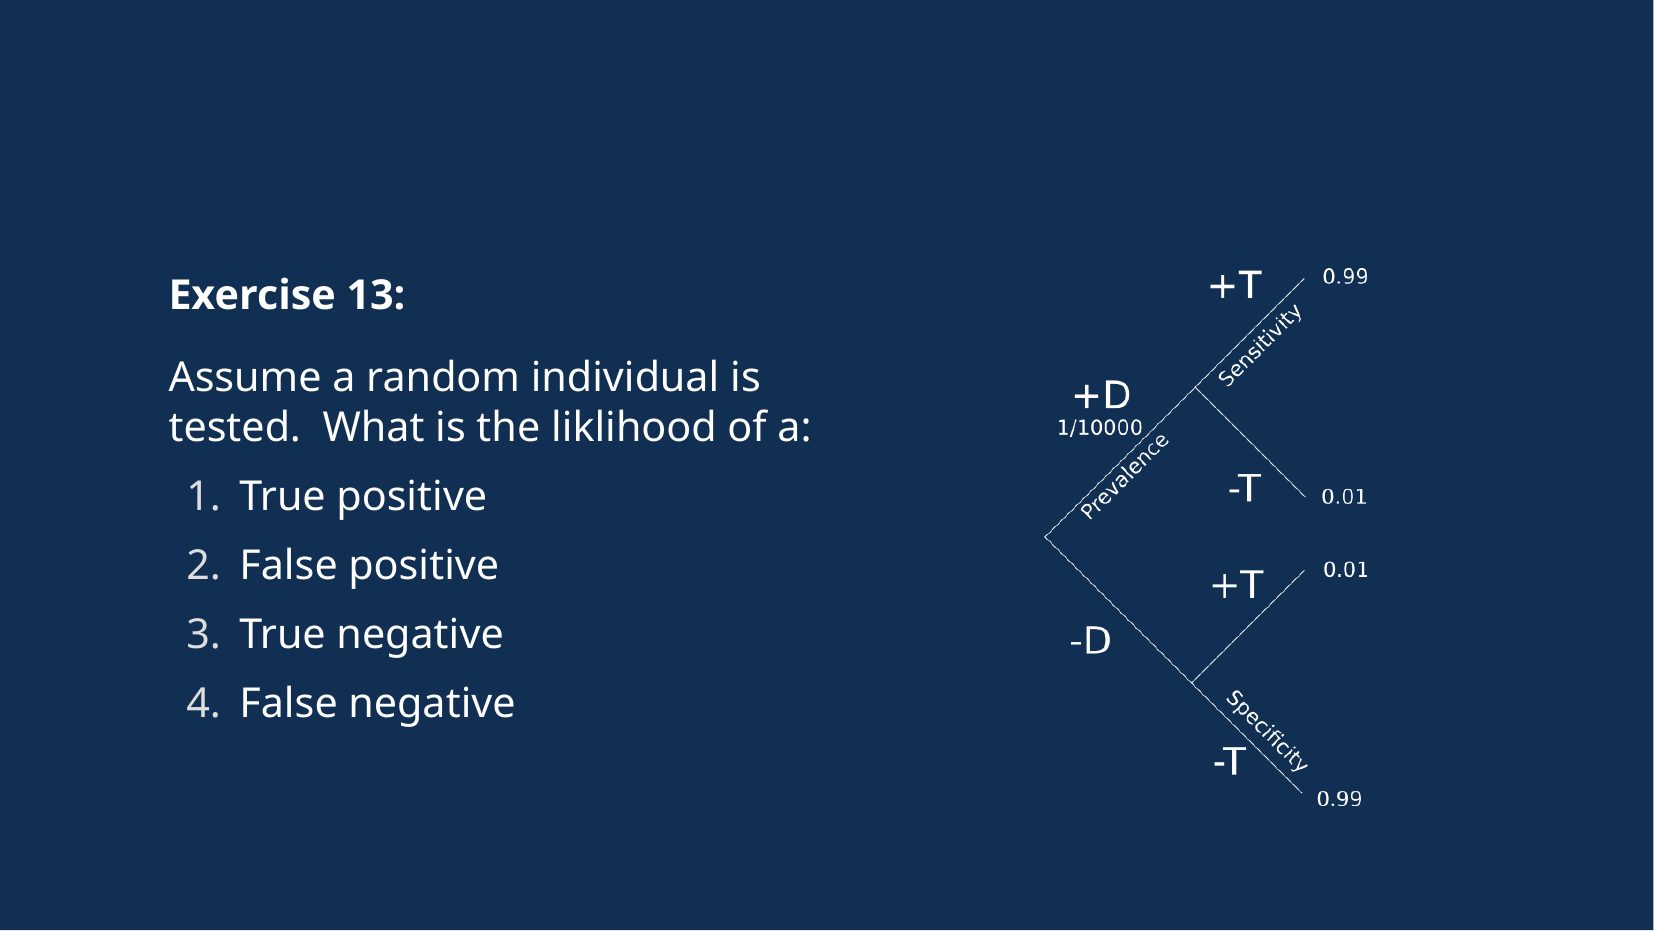

# Exercise 13:
Assume a random individual is tested. What is the liklihood of a:
True positive
False positive
True negative
False negative